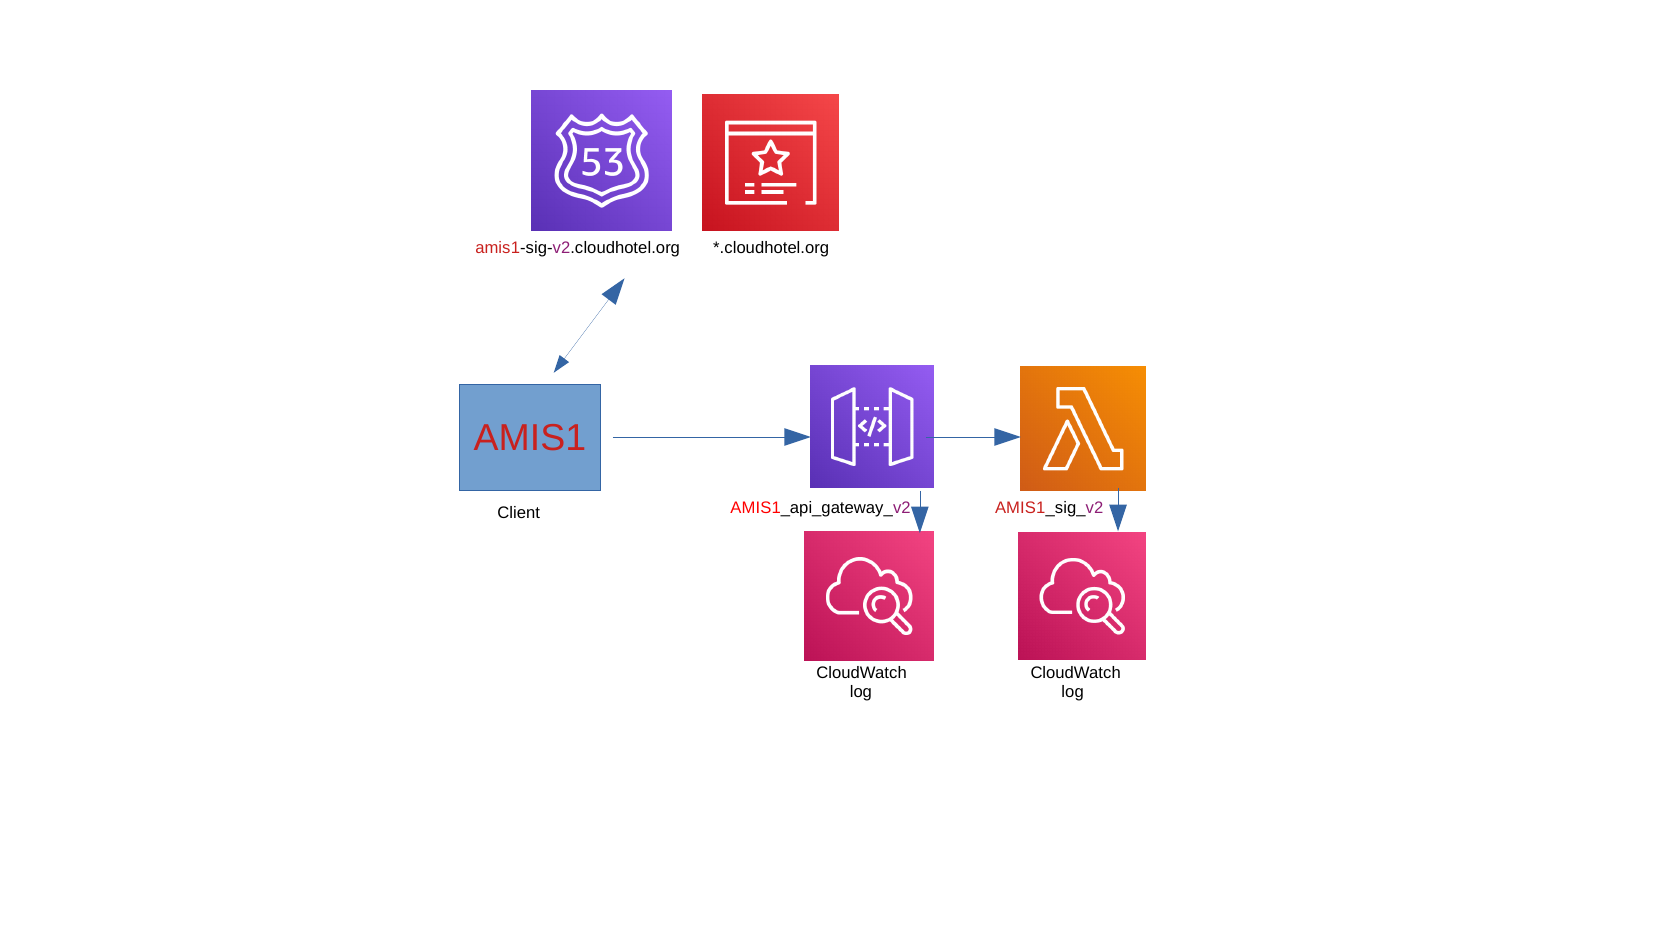

amis1-sig-v2.cloudhotel.org *.cloudhotel.org
AMIS1
AMIS1_api_gateway_v2
AMIS1_sig_v2
Client
CloudWatch	 CloudWatch
 log log
b